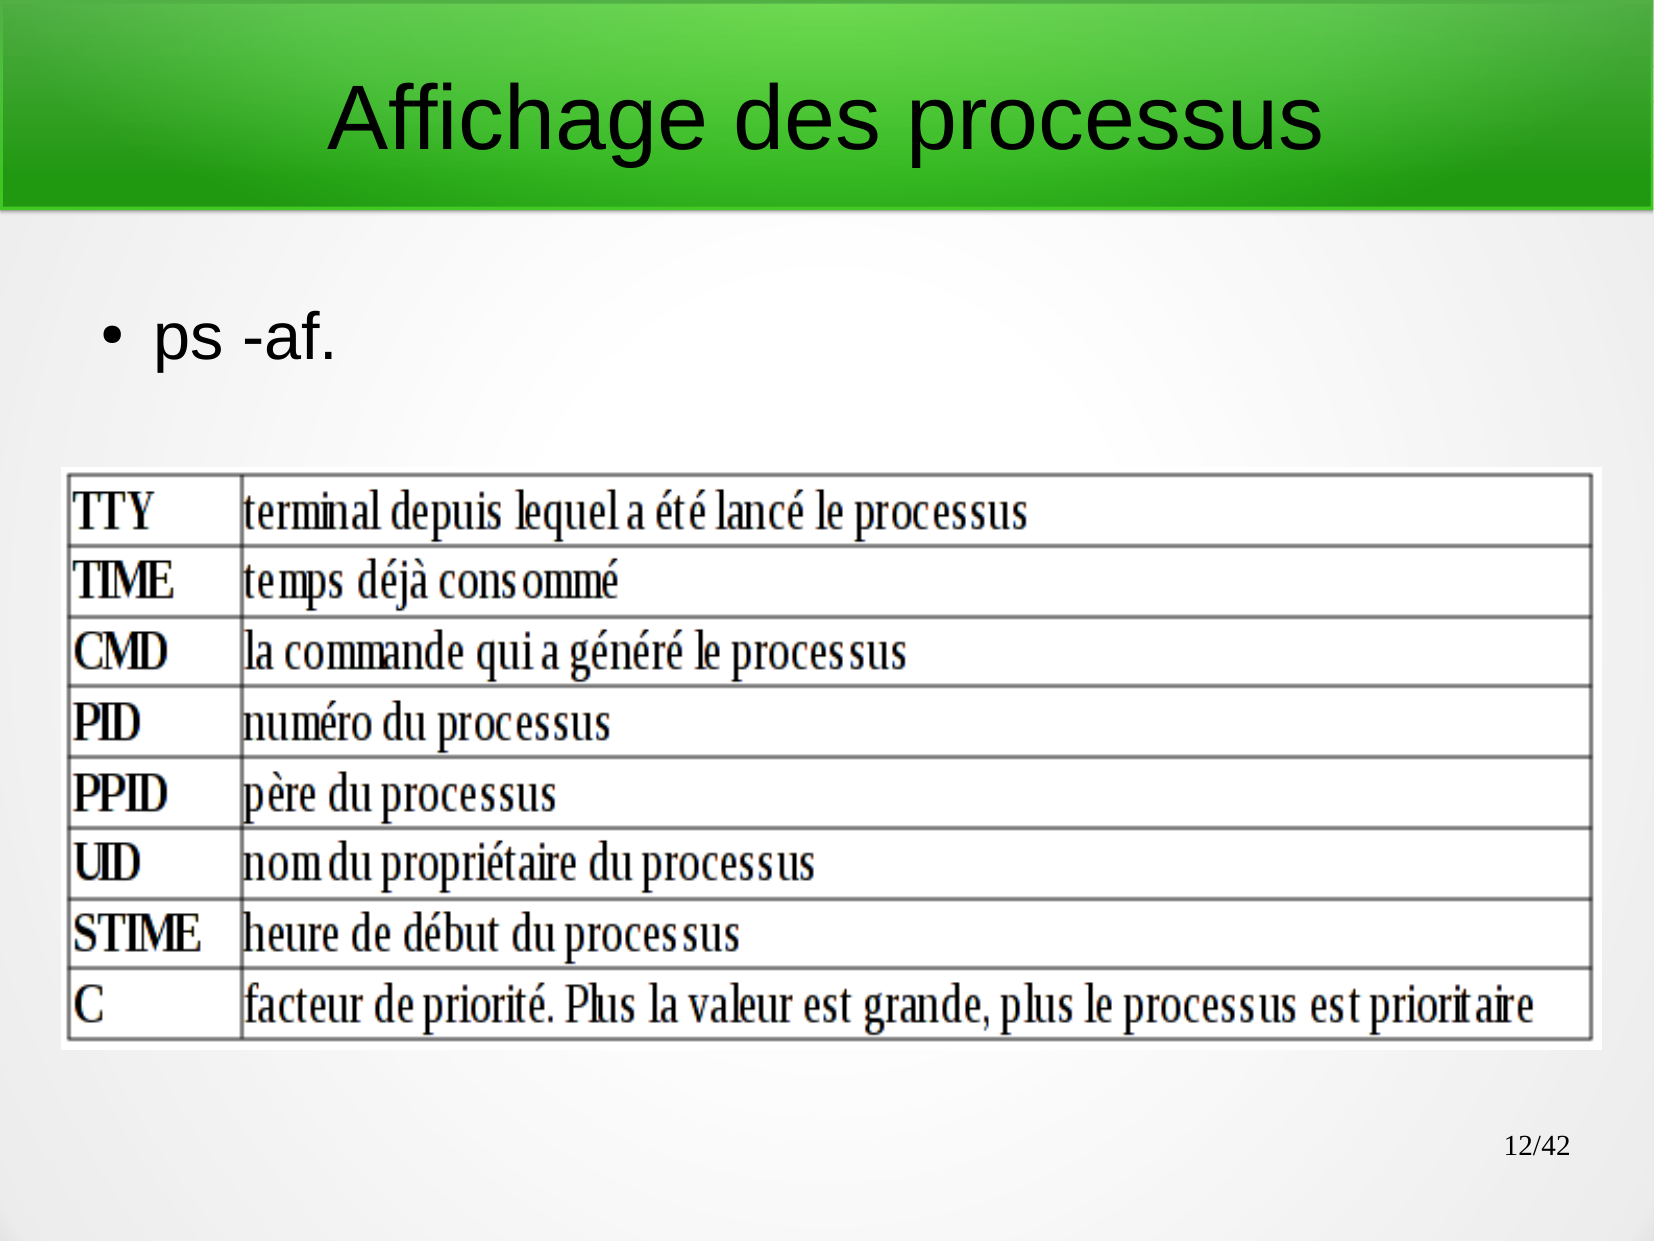

# Affichage des processus
ps -af.
12